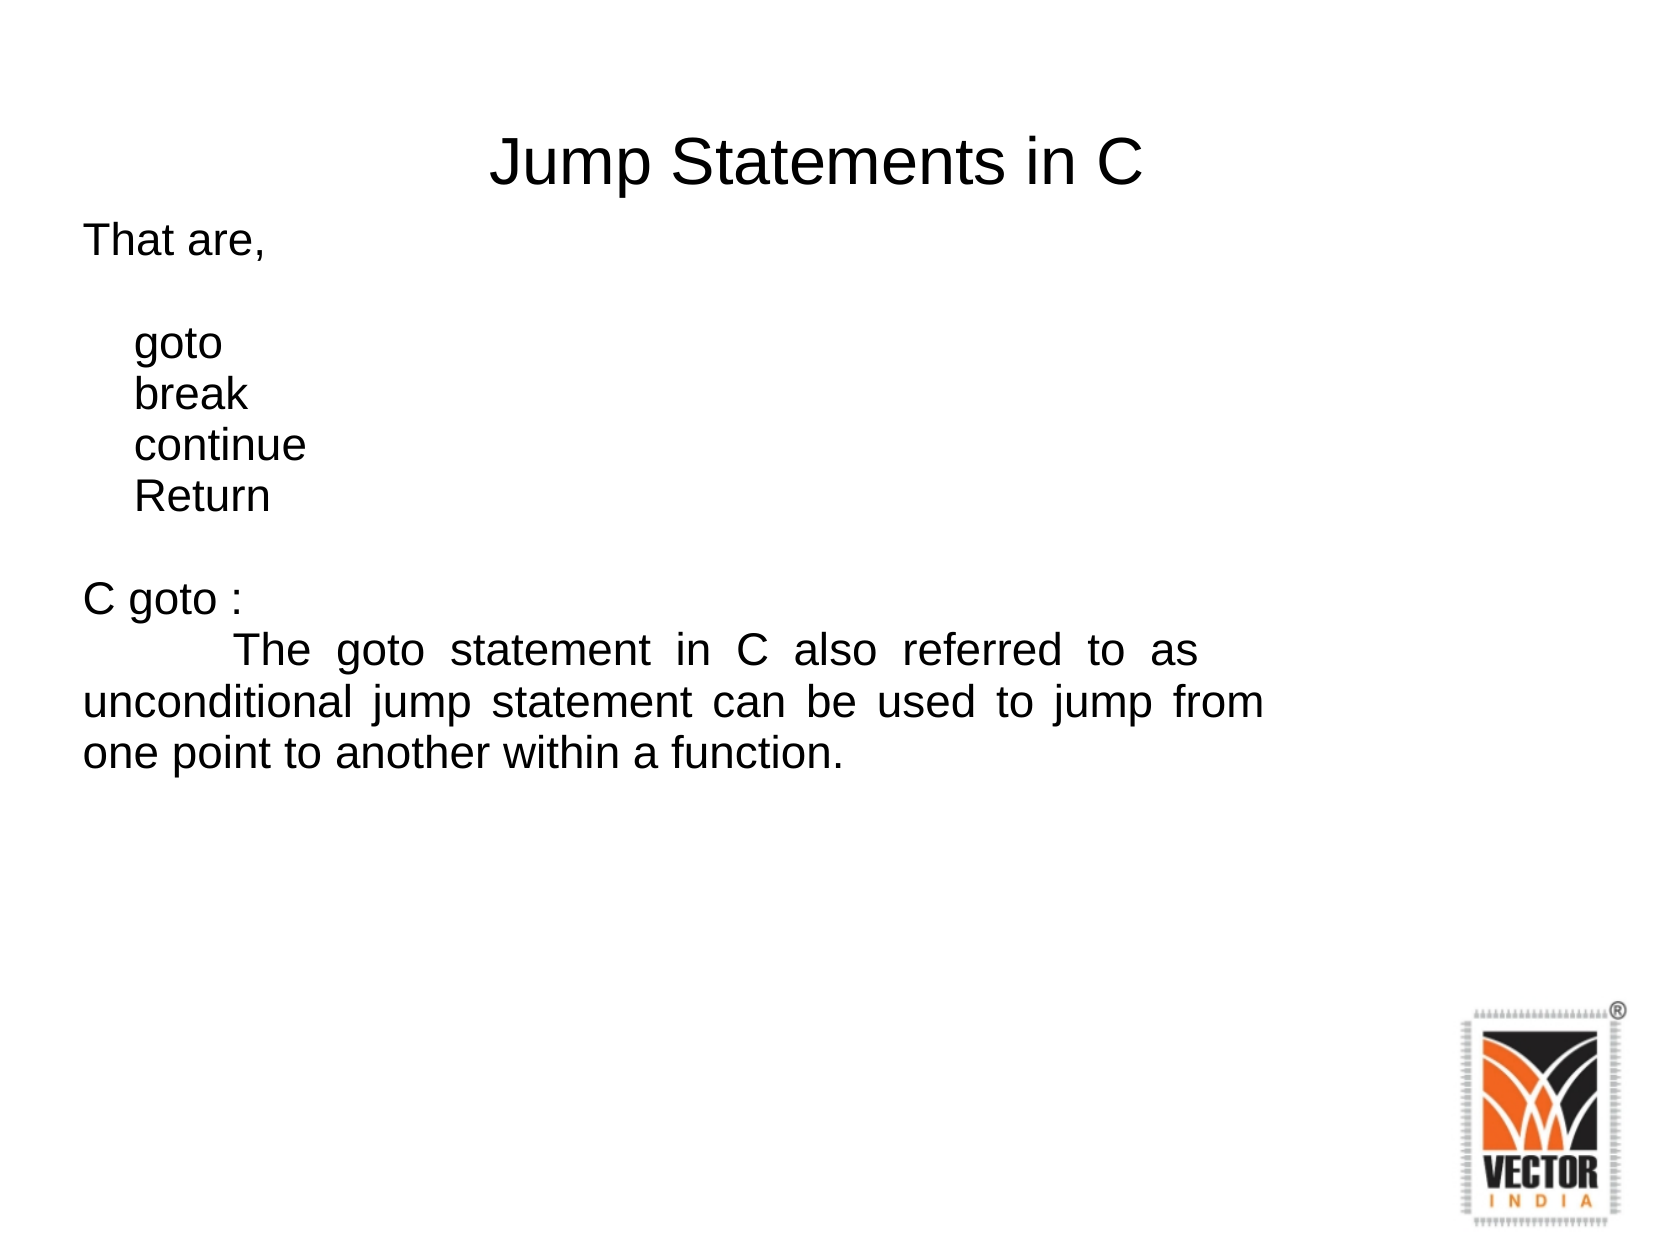

That are,
 goto
 break
 continue
 Return
C goto :
		The goto statement in C also referred to as 		unconditional jump statement can be used to jump from 				one point to another within a function.
# Jump Statements in C